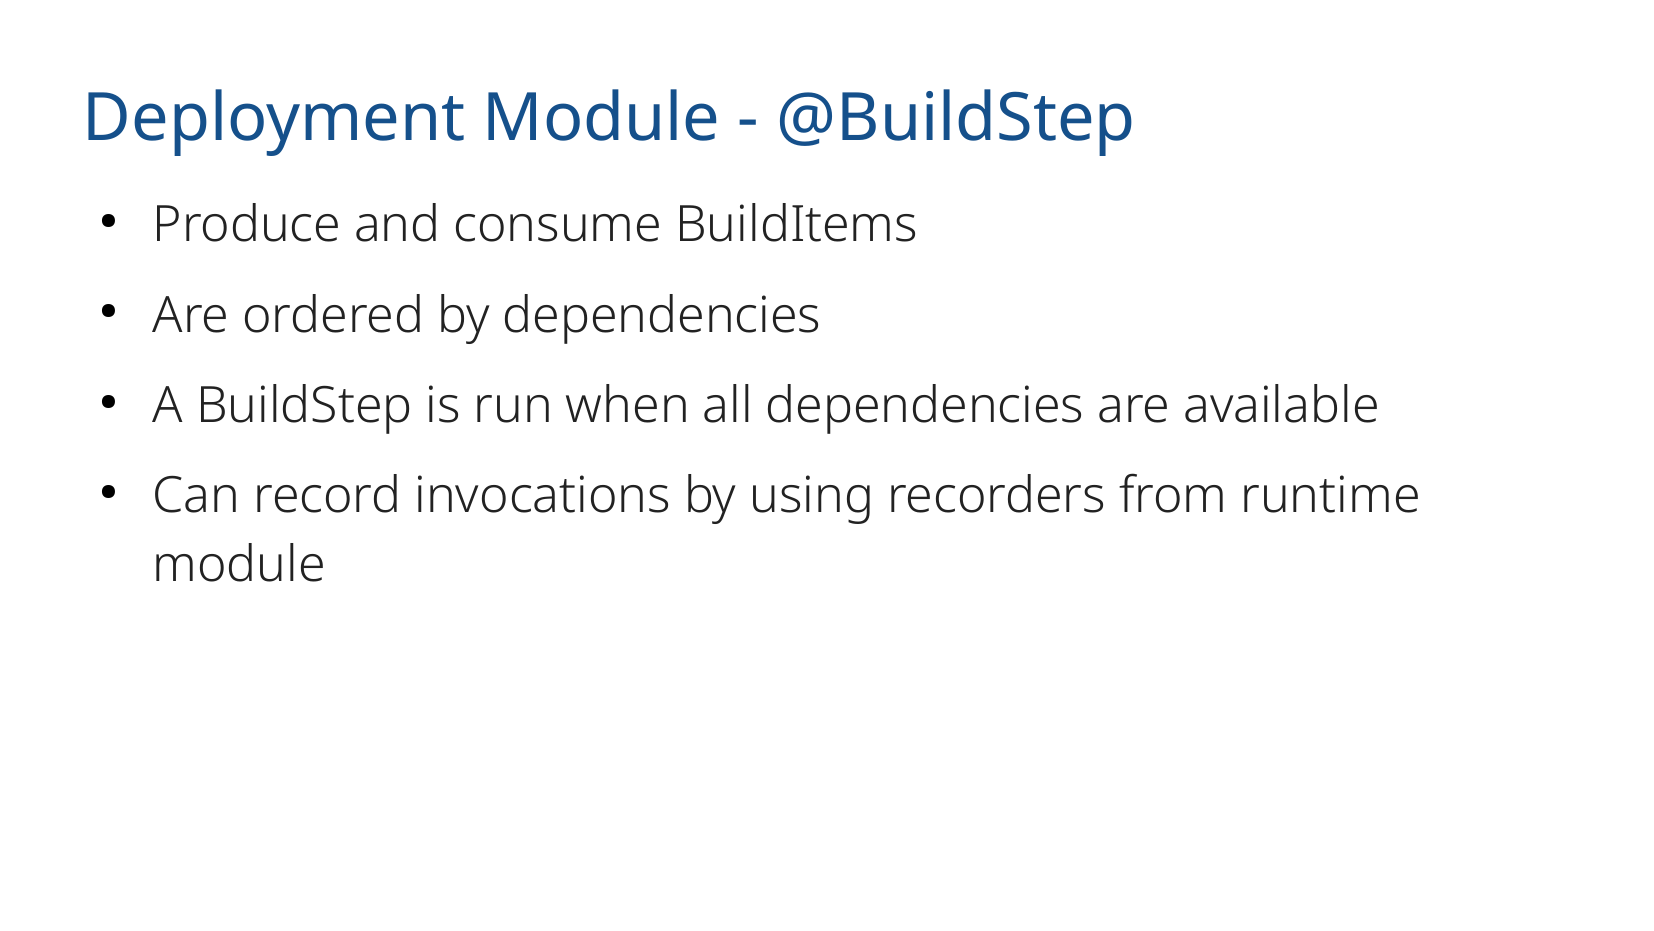

# Deployment Module - @BuildStep
Produce and consume BuildItems
Are ordered by dependencies
A BuildStep is run when all dependencies are available
Can record invocations by using recorders from runtime module